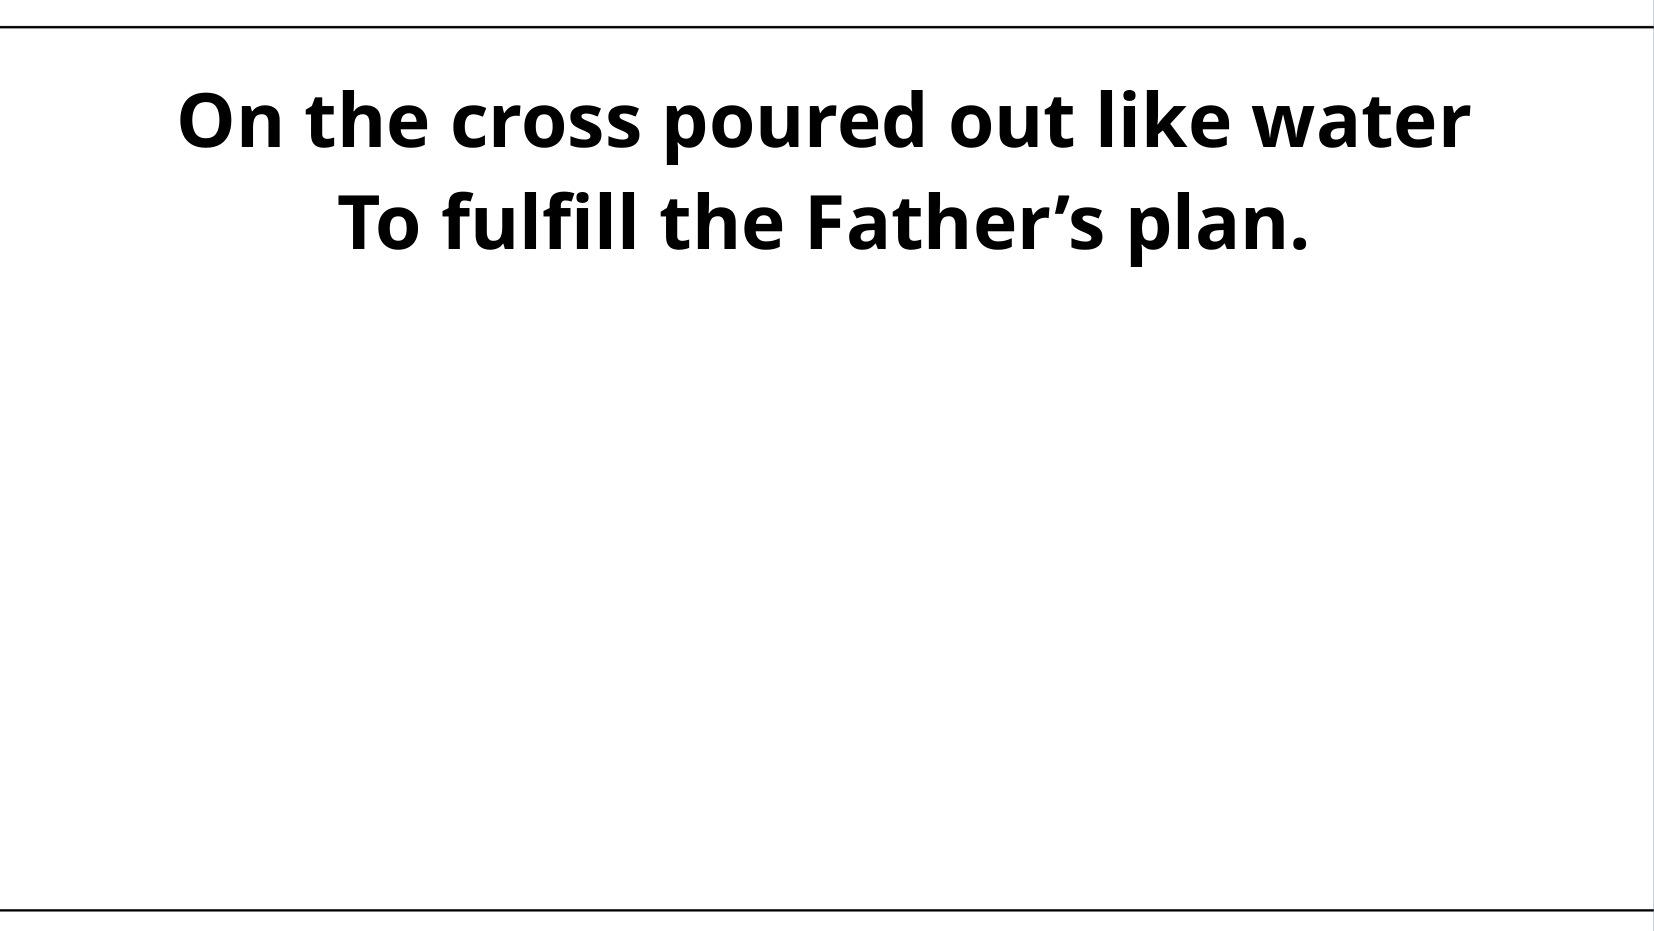

On the cross poured out like water
To fulfill the Father’s plan.